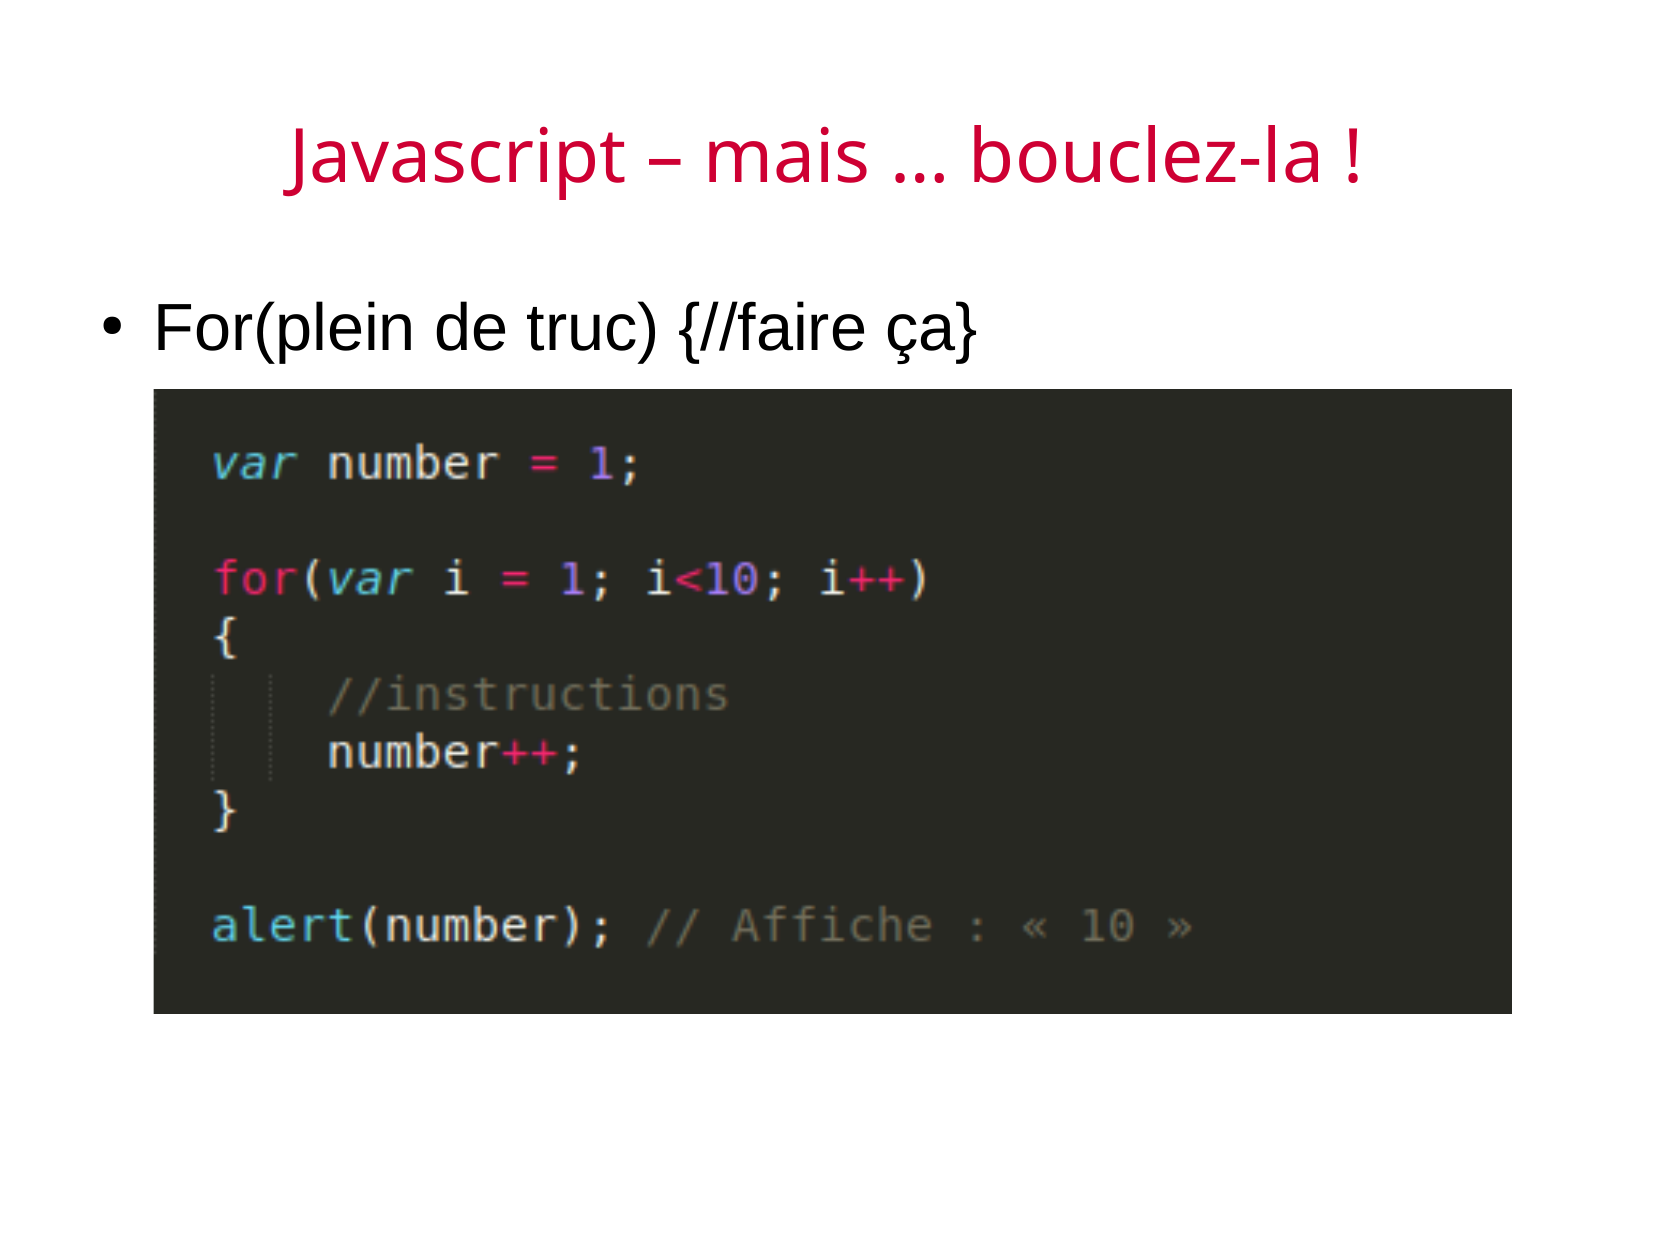

Javascript – mais … bouclez-la !
# For(plein de truc) {//faire ça}